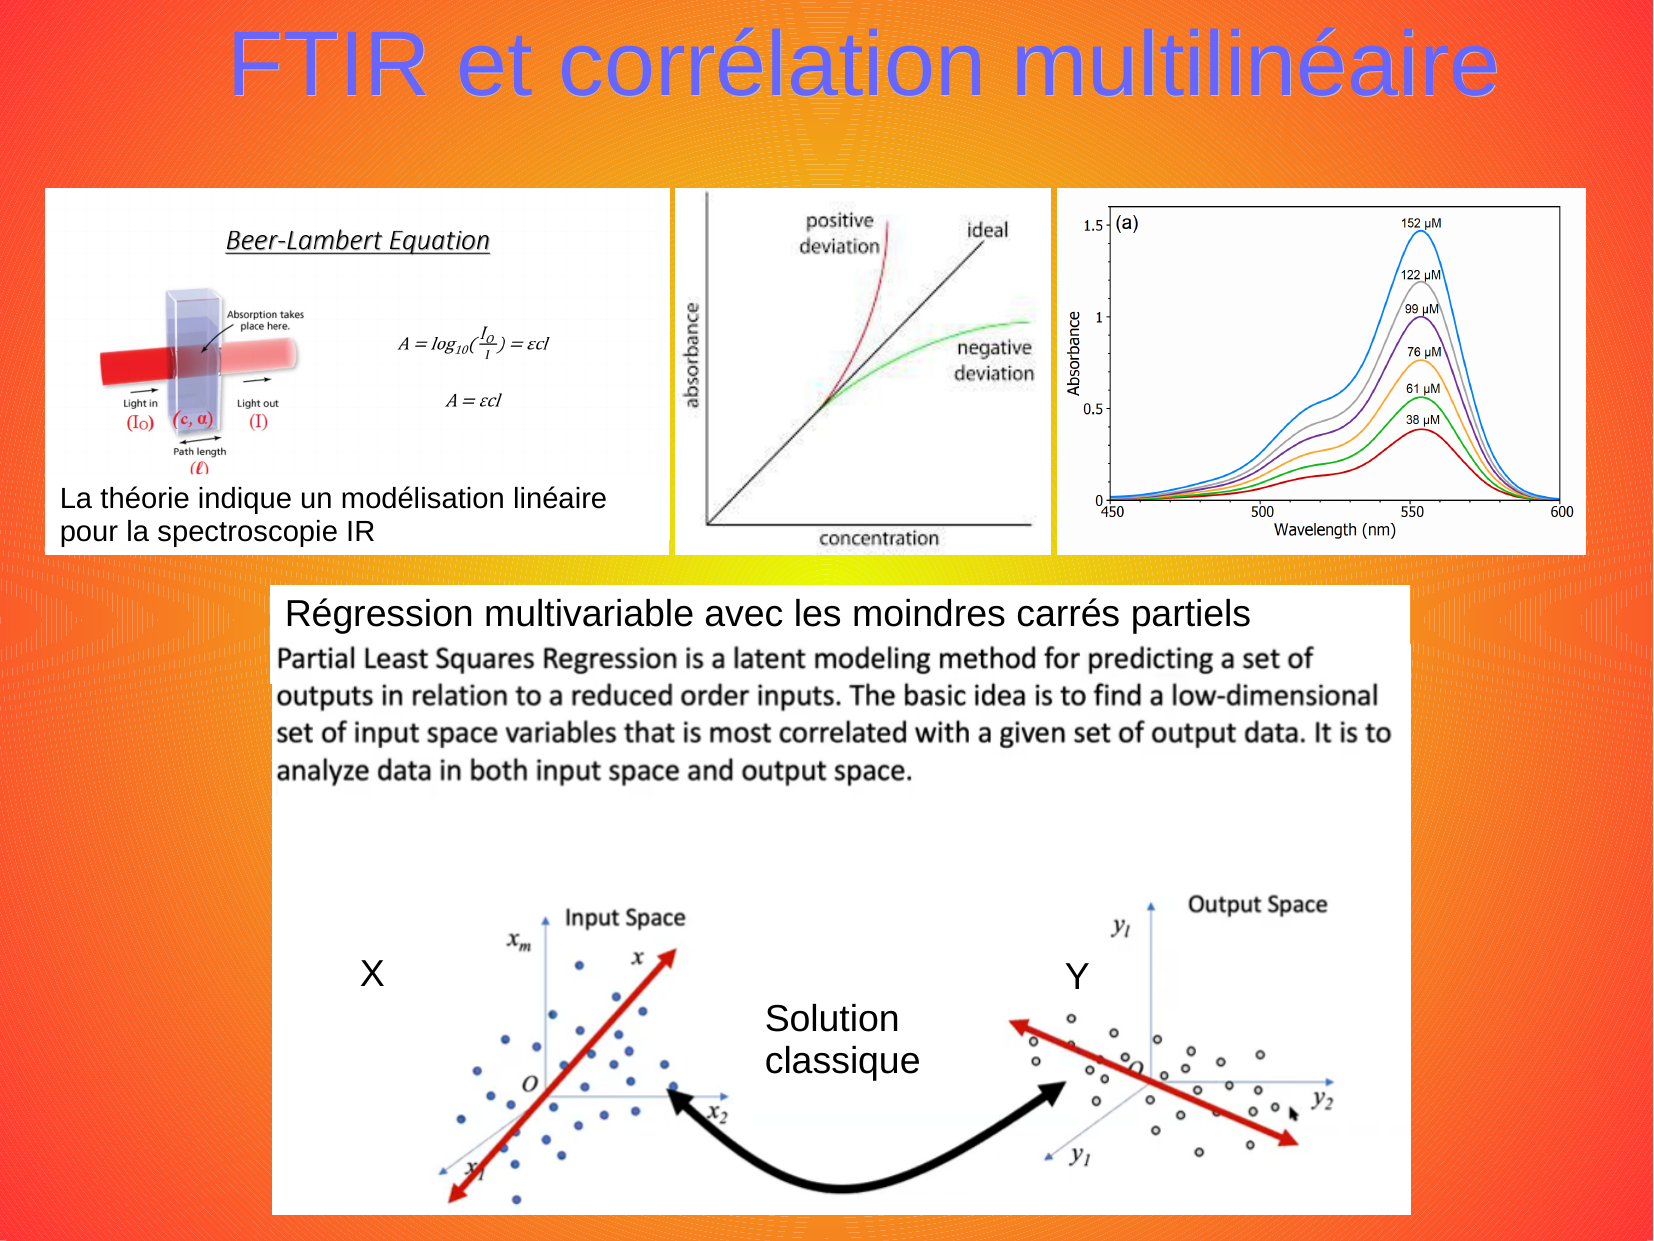

# FTIR et corrélation multilinéaire
La théorie indique un modélisation linéaire pour la spectroscopie IR
Régression multivariable avec les moindres carrés partiels
X
Y
Solution classique